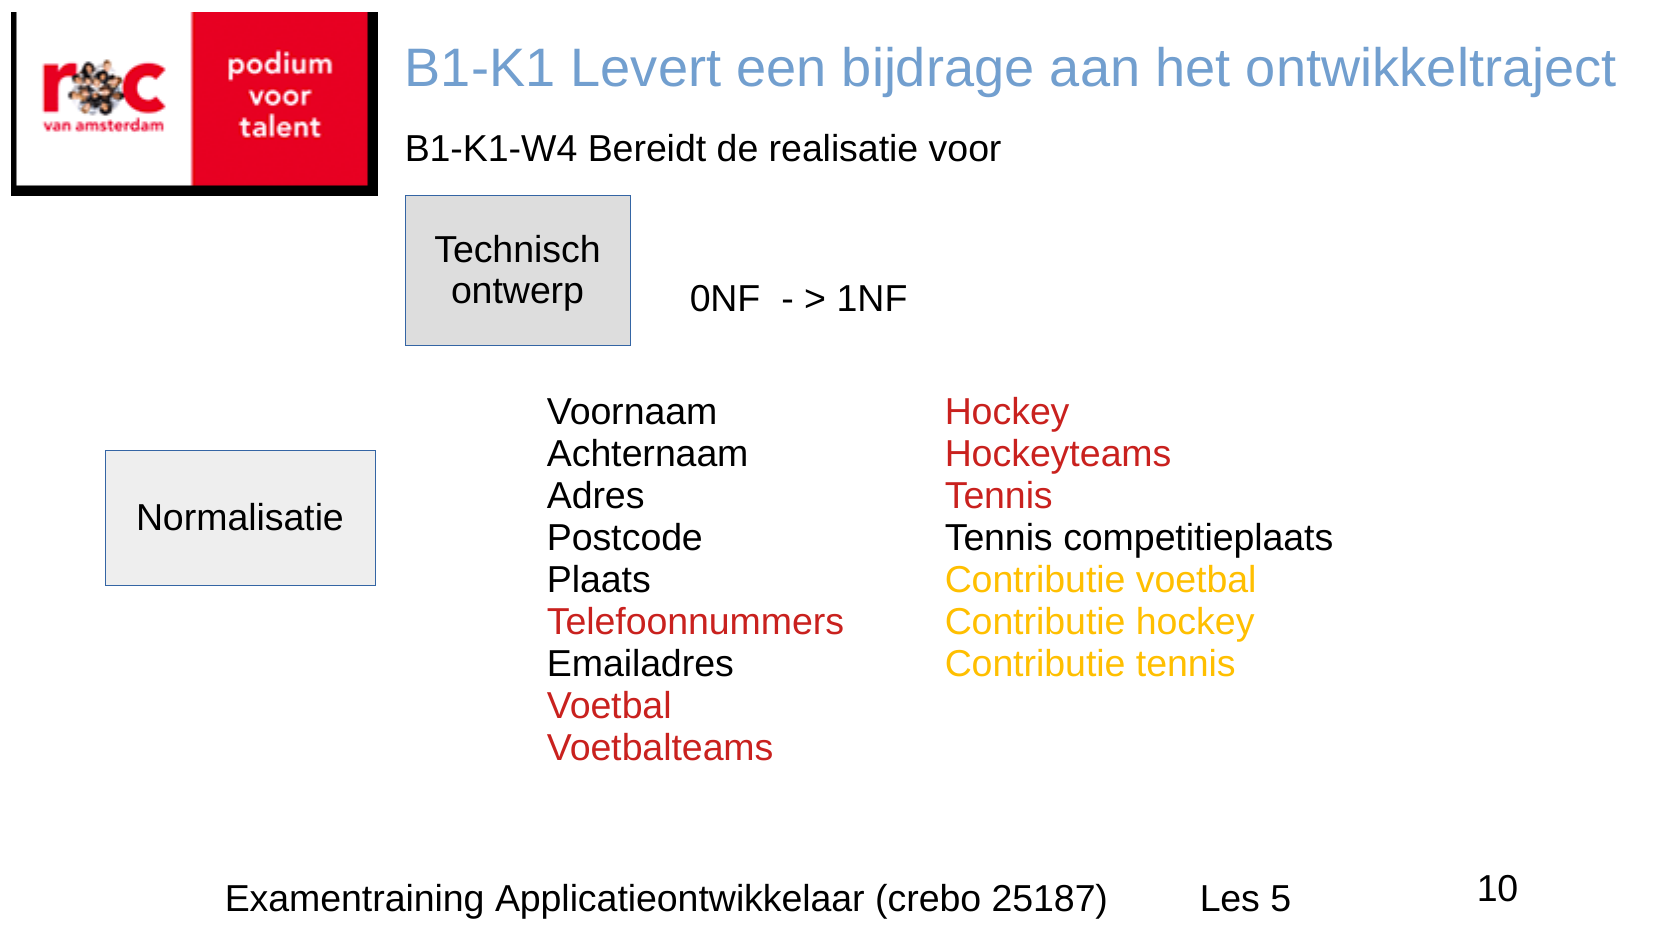

B1-K1 Levert een bijdrage aan het ontwikkeltraject
B1-K1-W4 Bereidt de realisatie voor
Technisch
ontwerp
0NF - > 1NF
Voornaam
Achternaam
Adres
Postcode
Plaats
Telefoonnummers
Emailadres
Voetbal
Voetbalteams
Hockey
Hockeyteams
Tennis
Tennis competitieplaats
Contributie voetbal
Contributie hockey
Contributie tennis
Normalisatie
Examentraining Applicatieontwikkelaar (crebo 25187)
Les 5